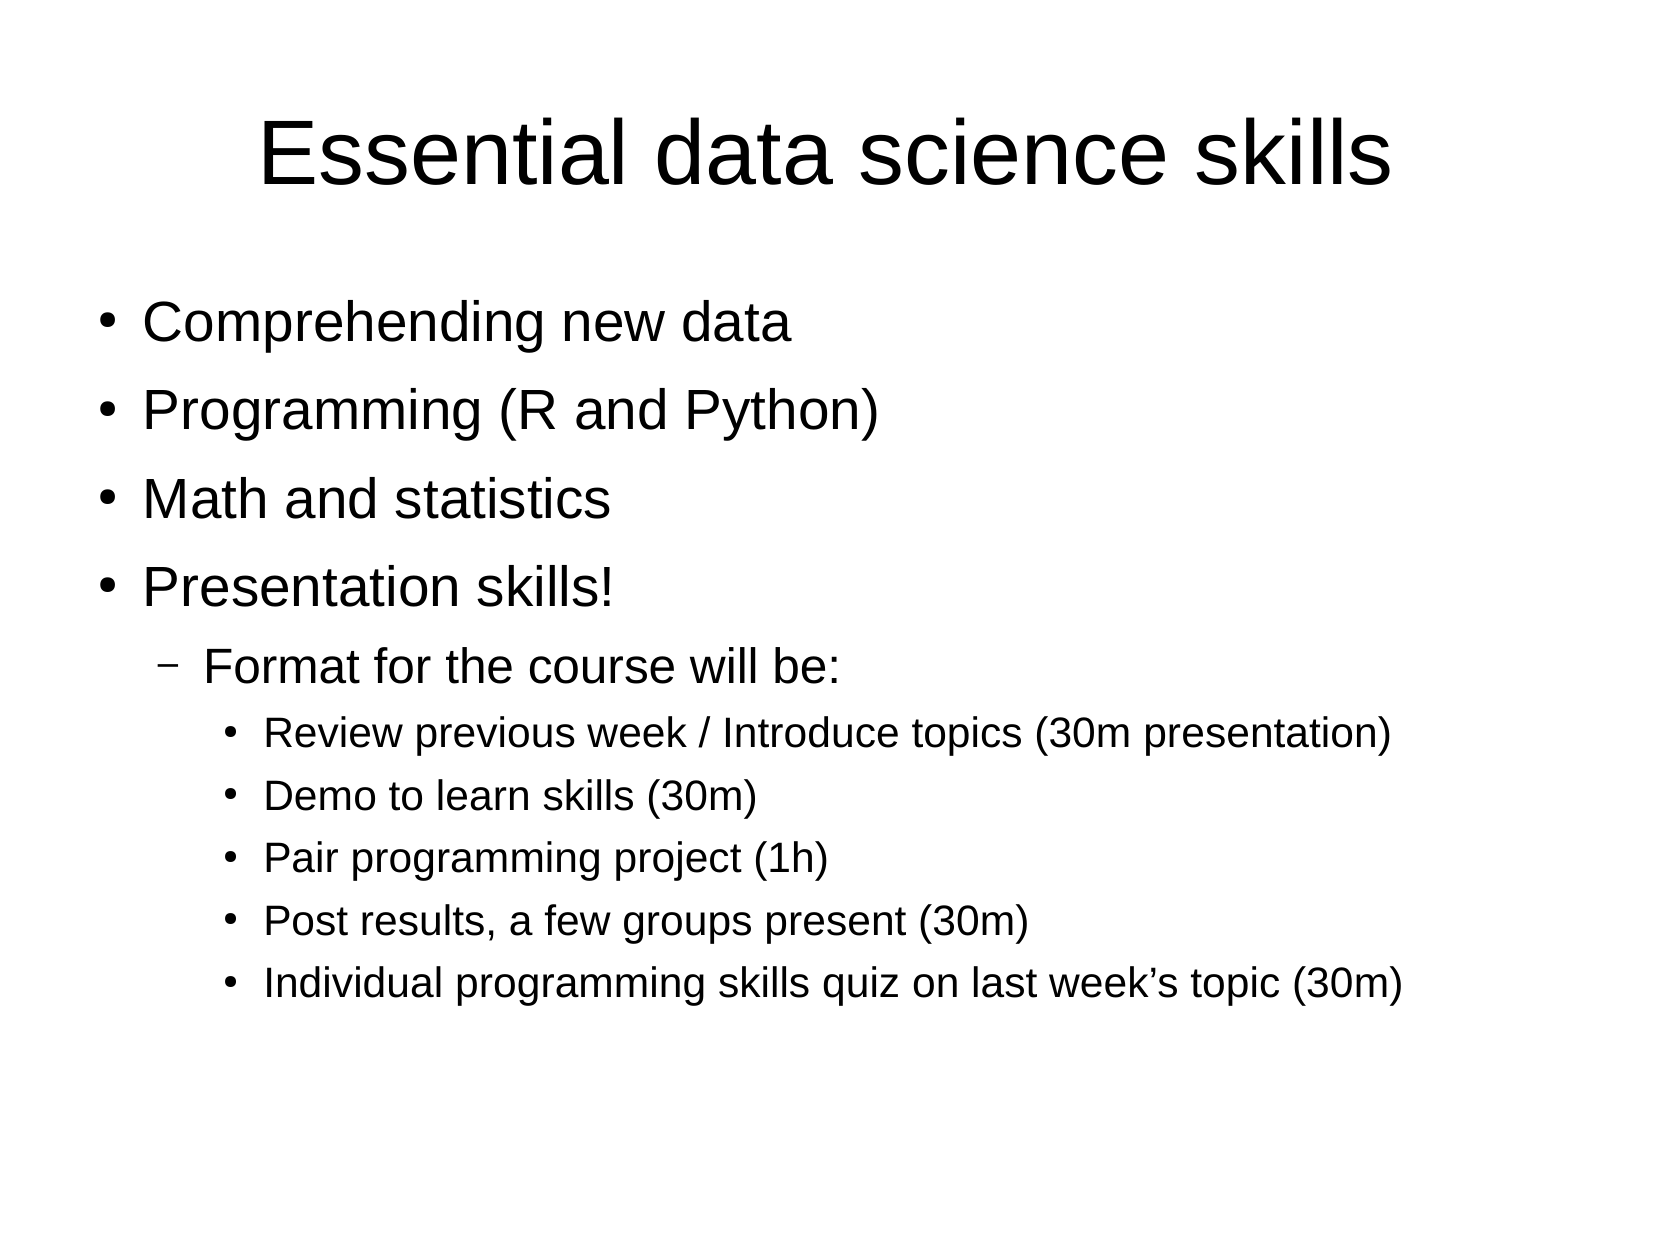

# Essential data science skills
Comprehending new data
Programming (R and Python)
Math and statistics
Presentation skills!
Format for the course will be:
Review previous week / Introduce topics (30m presentation)
Demo to learn skills (30m)
Pair programming project (1h)
Post results, a few groups present (30m)
Individual programming skills quiz on last week’s topic (30m)